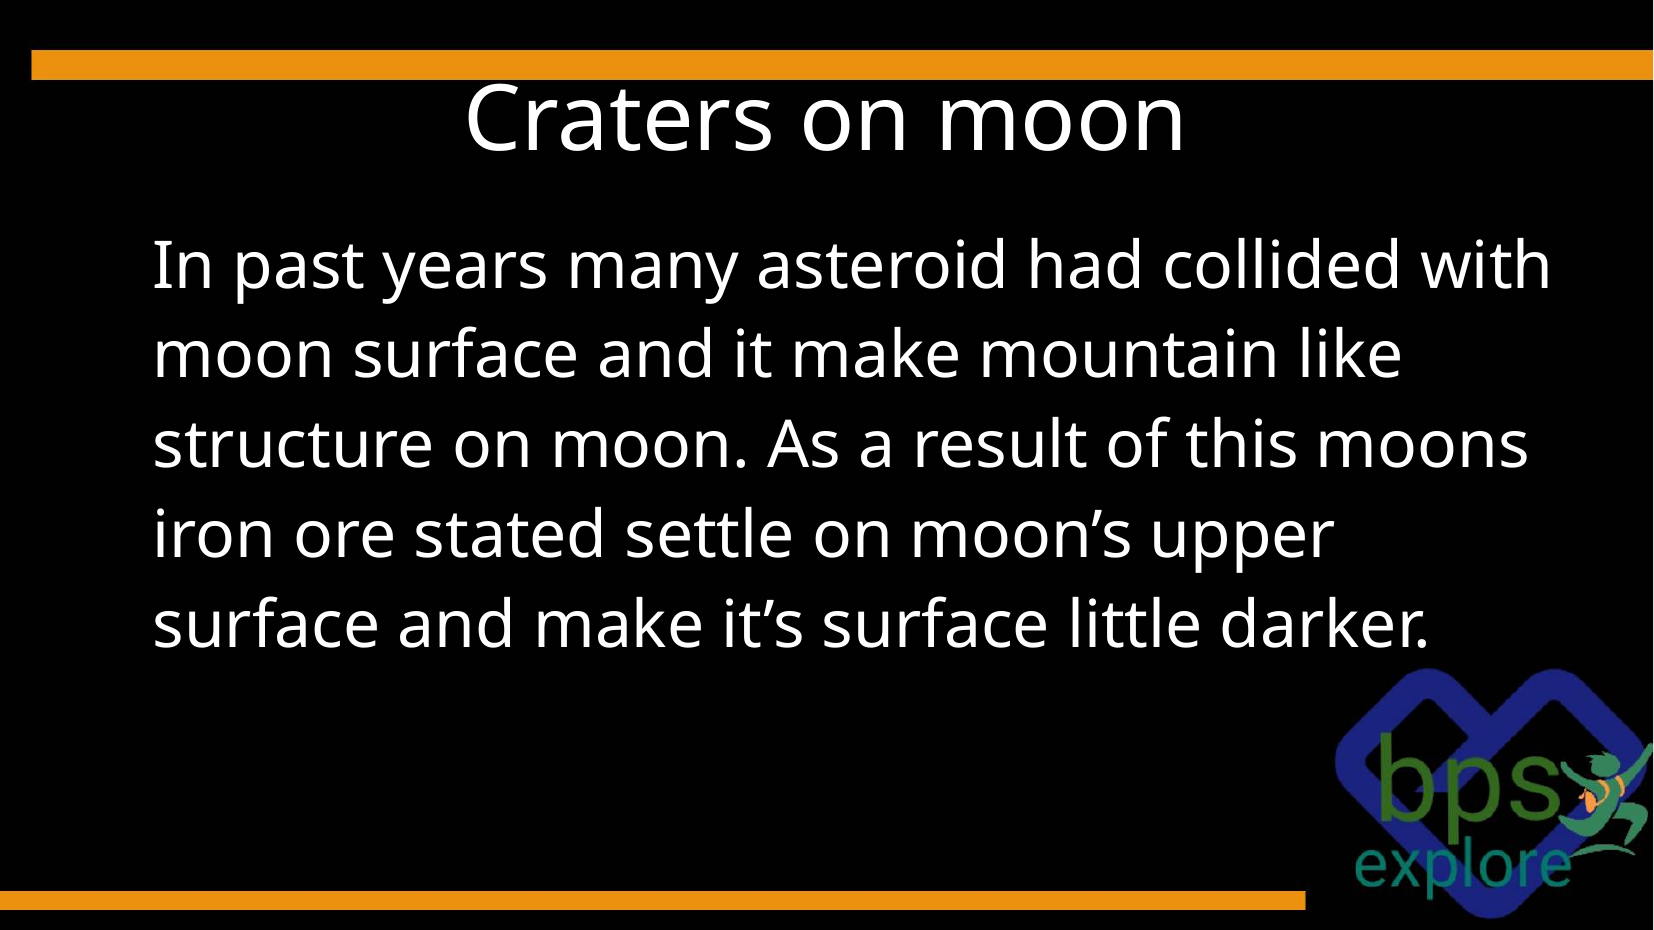

# Craters on moon
In past years many asteroid had collided with moon surface and it make mountain like structure on moon. As a result of this moons iron ore stated settle on moon’s upper surface and make it’s surface little darker.